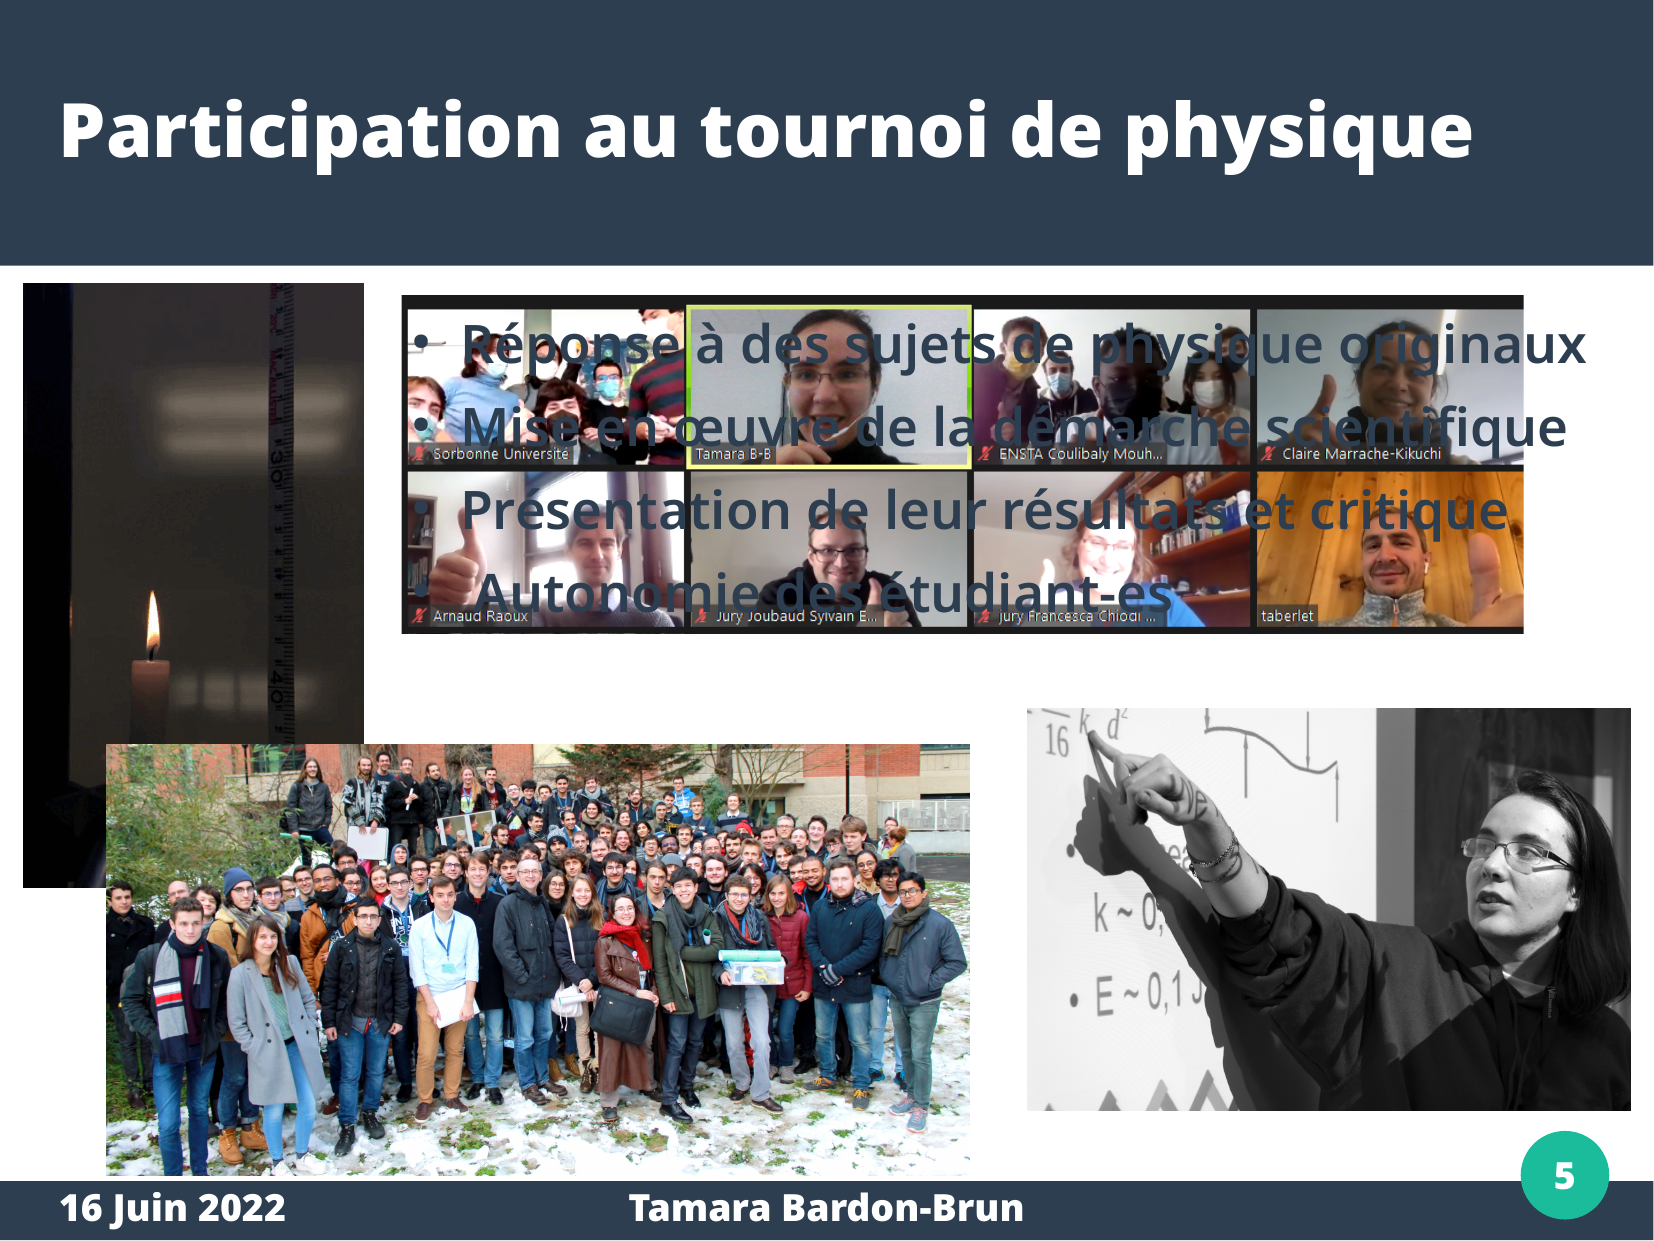

# Participation au tournoi de physique
Réponse à des sujets de physique originaux
Mise en œuvre de la démarche scientifique
Présentation de leur résultats et critique
 Autonomie des étudiant-es
5
16 Juin 2022
Tamara Bardon-Brun